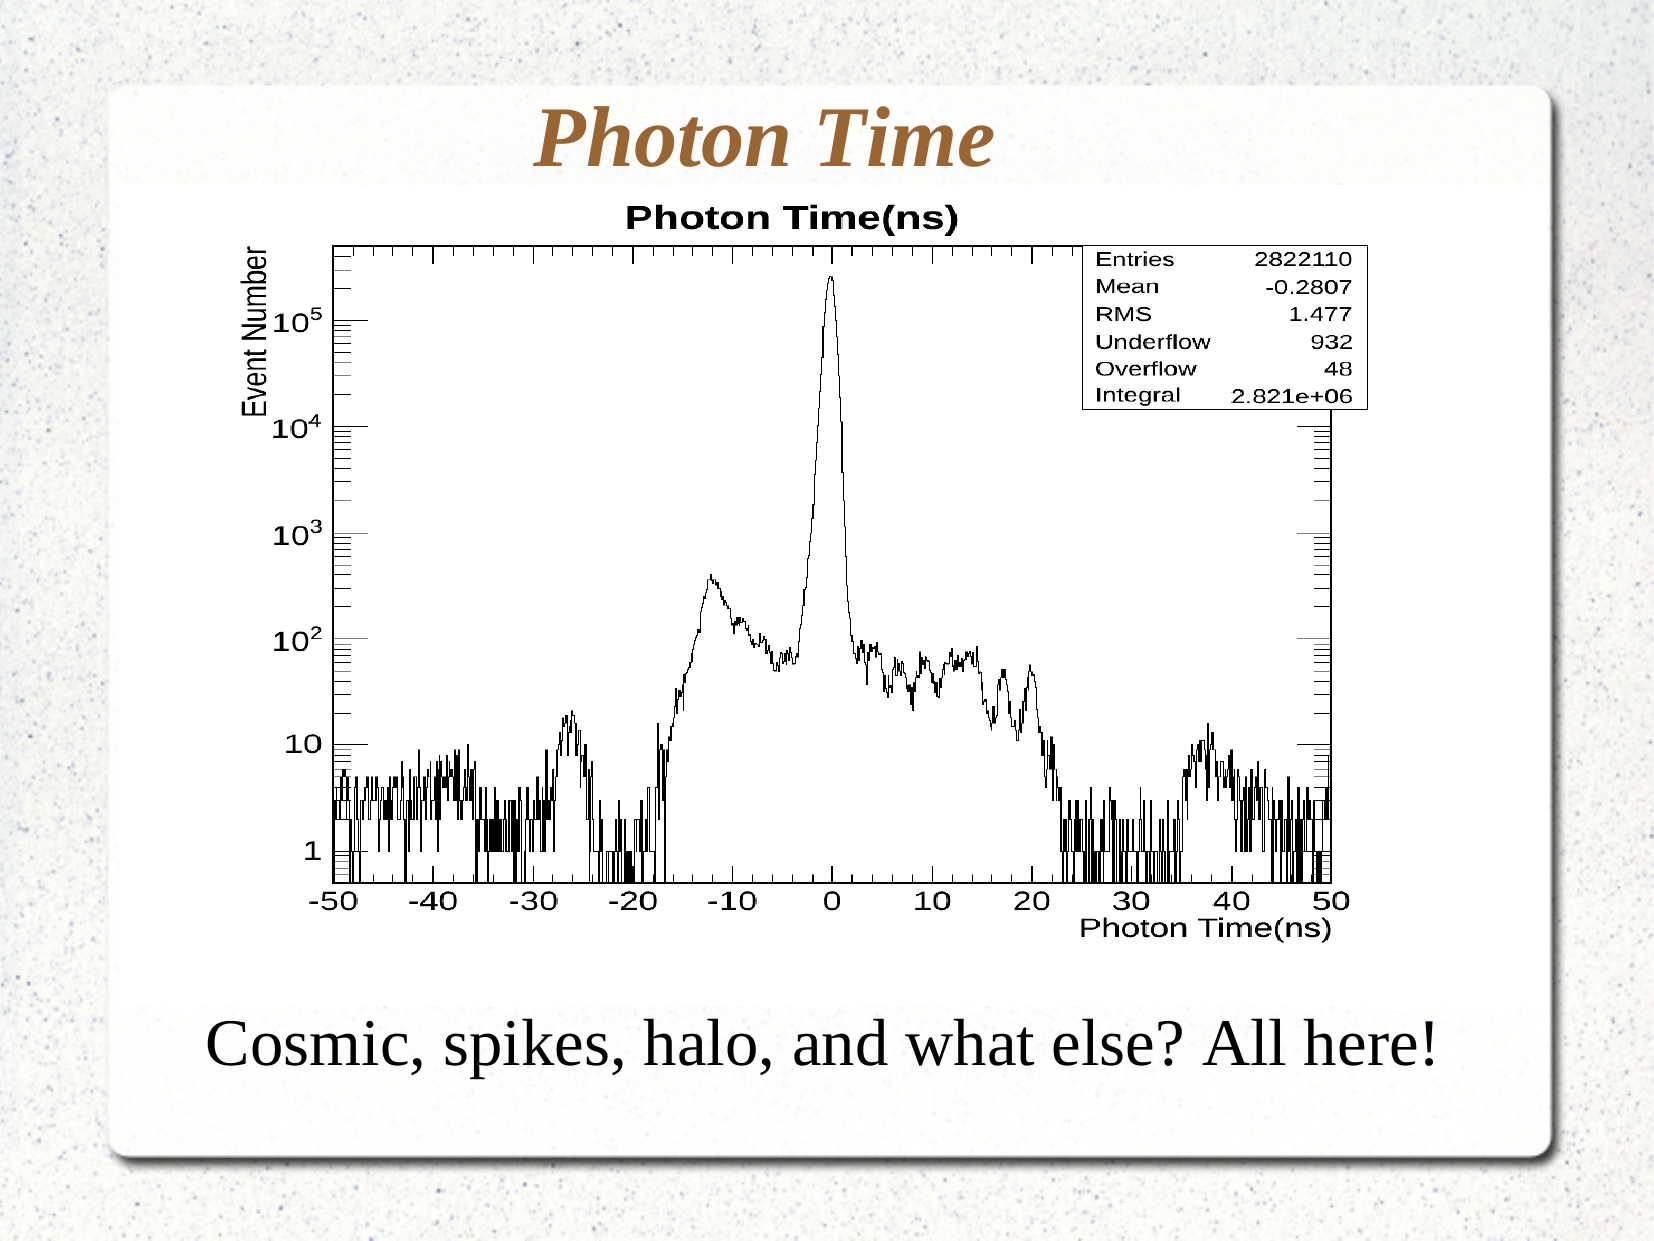

# Photon Time
Cosmic, spikes, halo, and what else? All here!